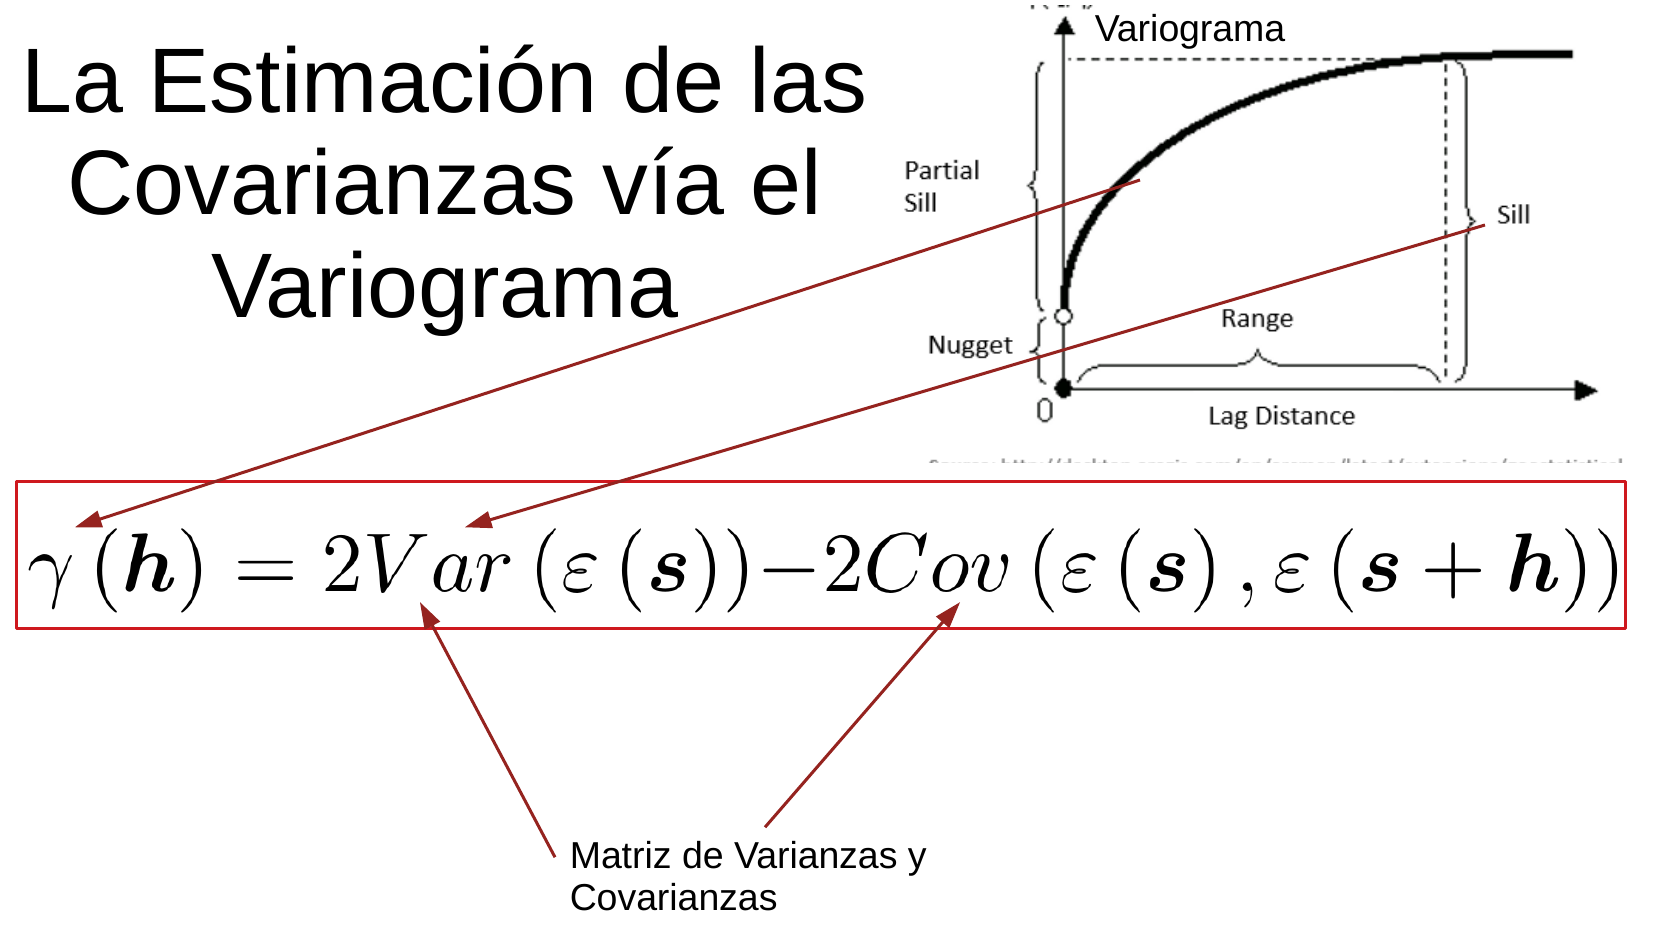

Variograma
# La Estimación de las Covarianzas vía el Variograma
Matriz de Varianzas y Covarianzas